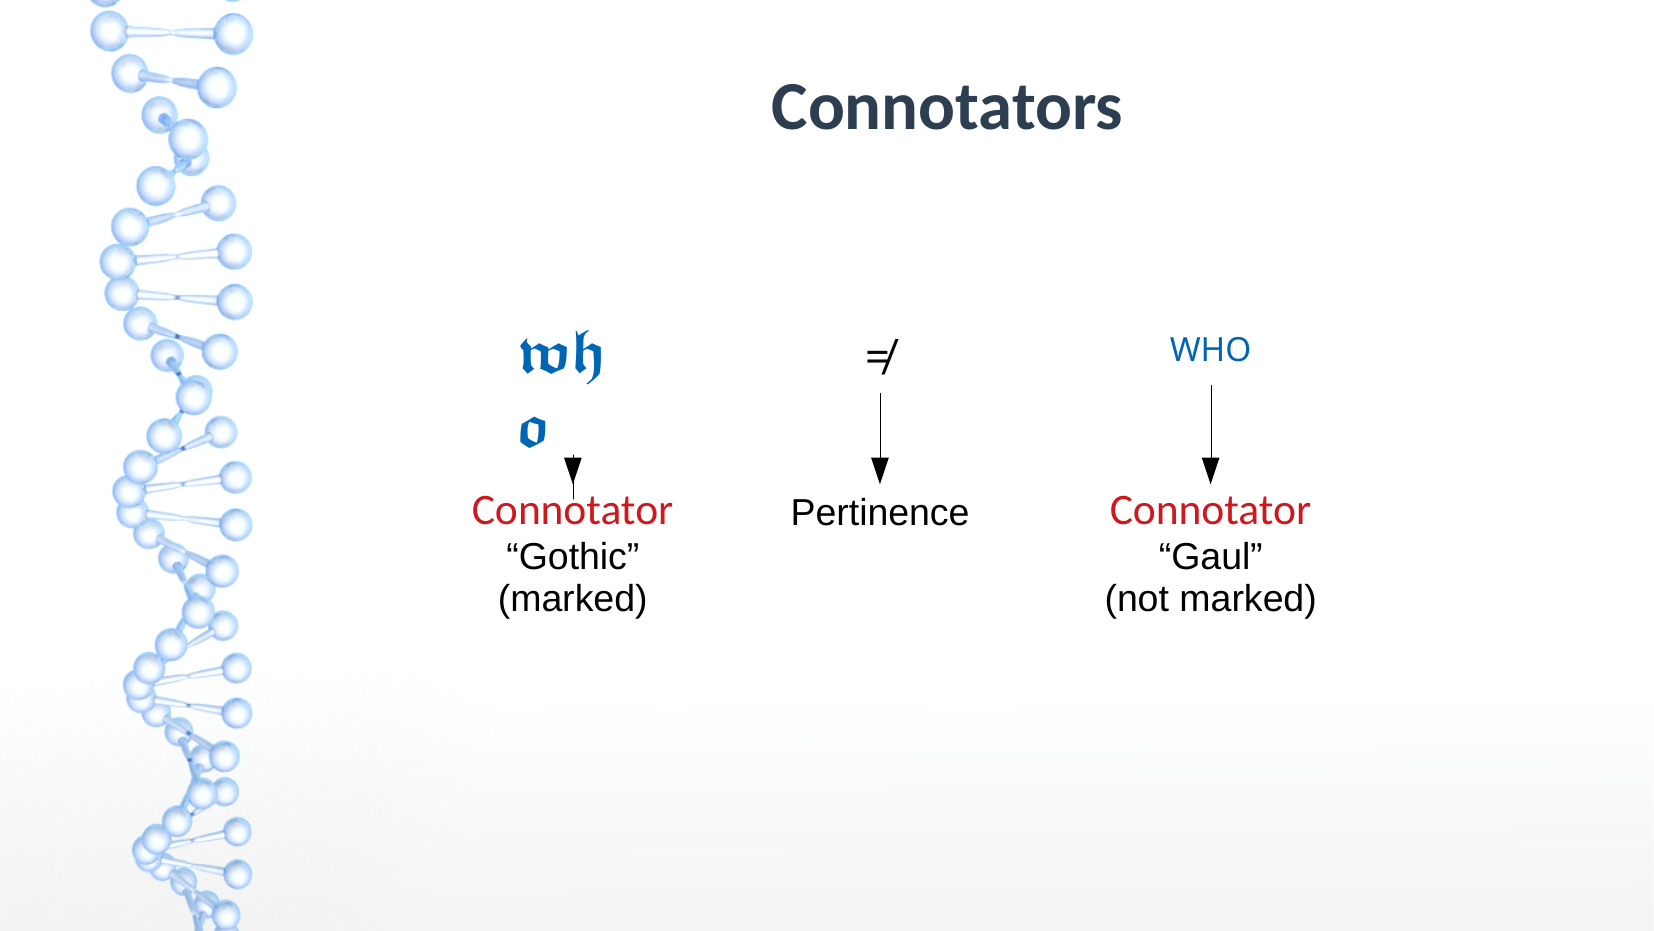

# Connotators
𝖜𝖍𝖔
≠
who
Connotator
“Gothic”
(marked)
Pertinence
Connotator
“Gaul”
(not marked)